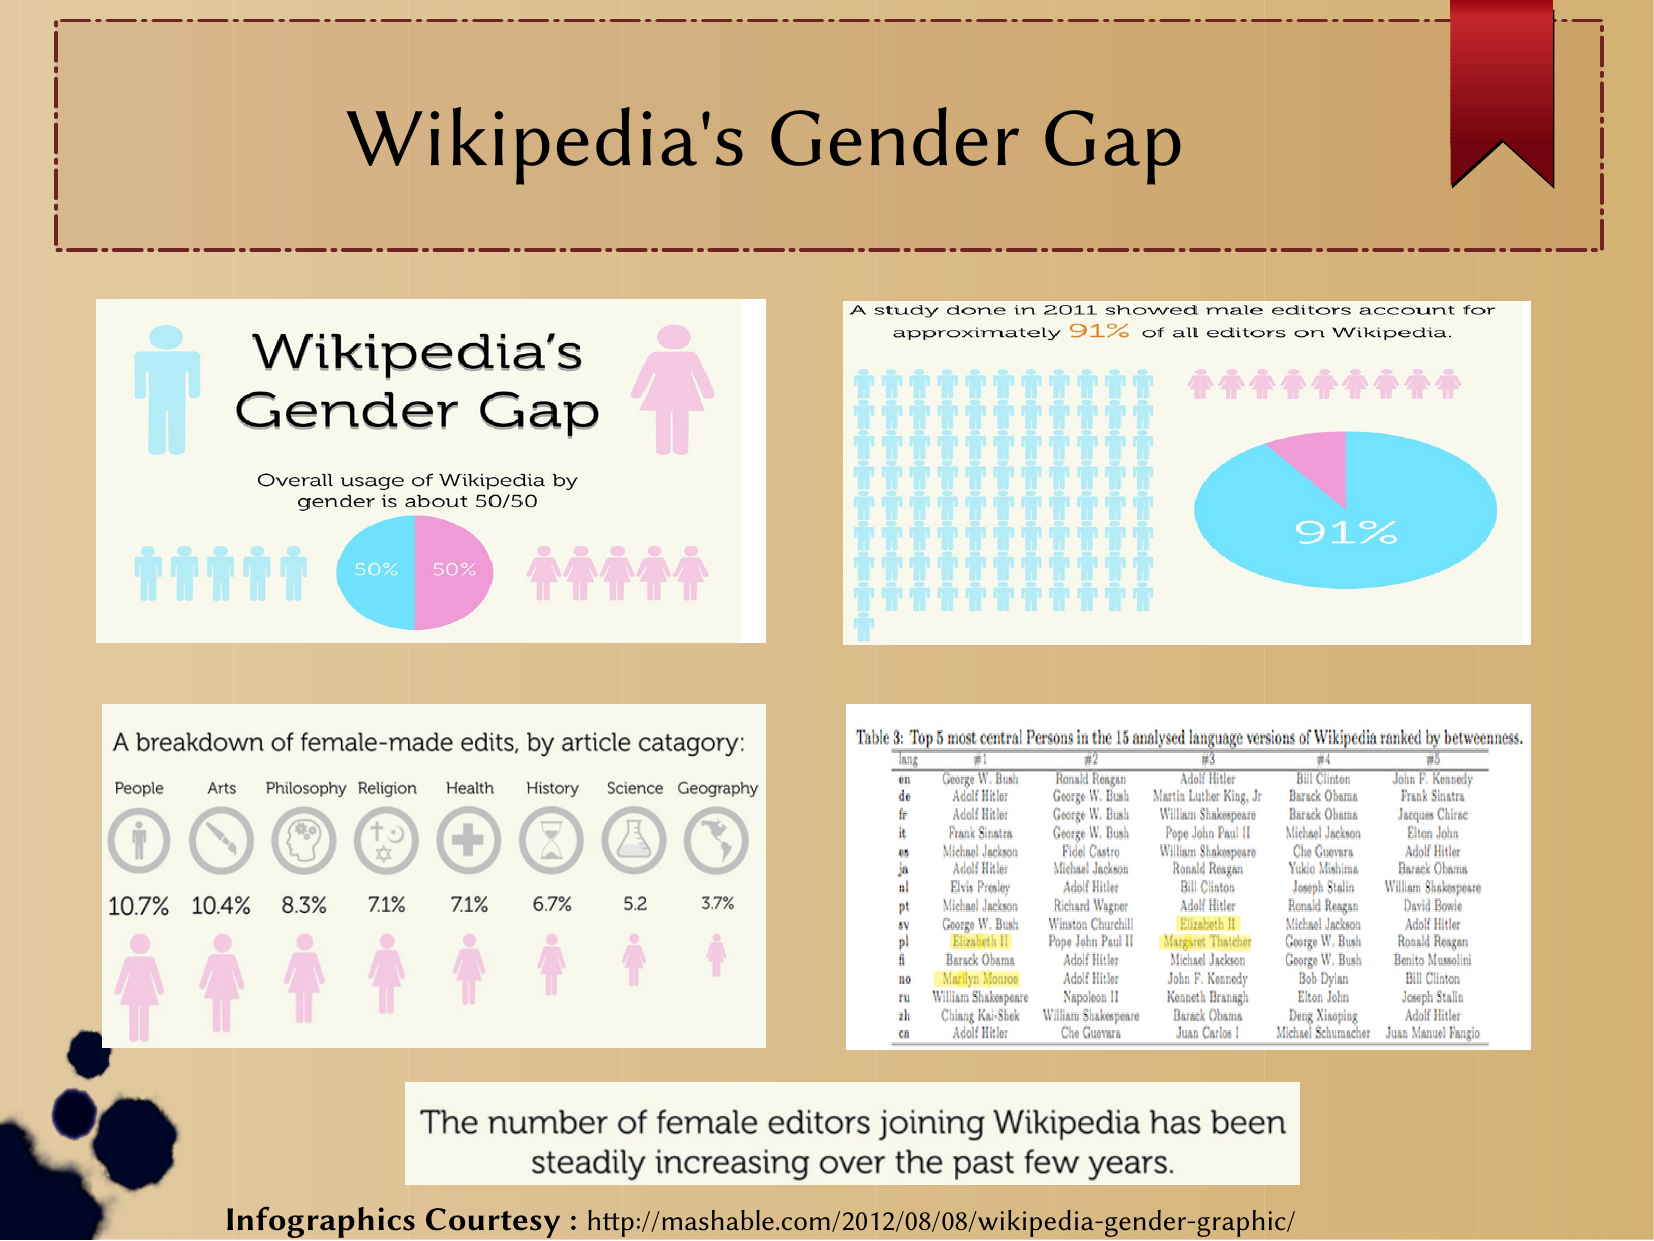

Wikipedia's Gender Gap
Infographics Courtesy : http://mashable.com/2012/08/08/wikipedia-gender-graphic/